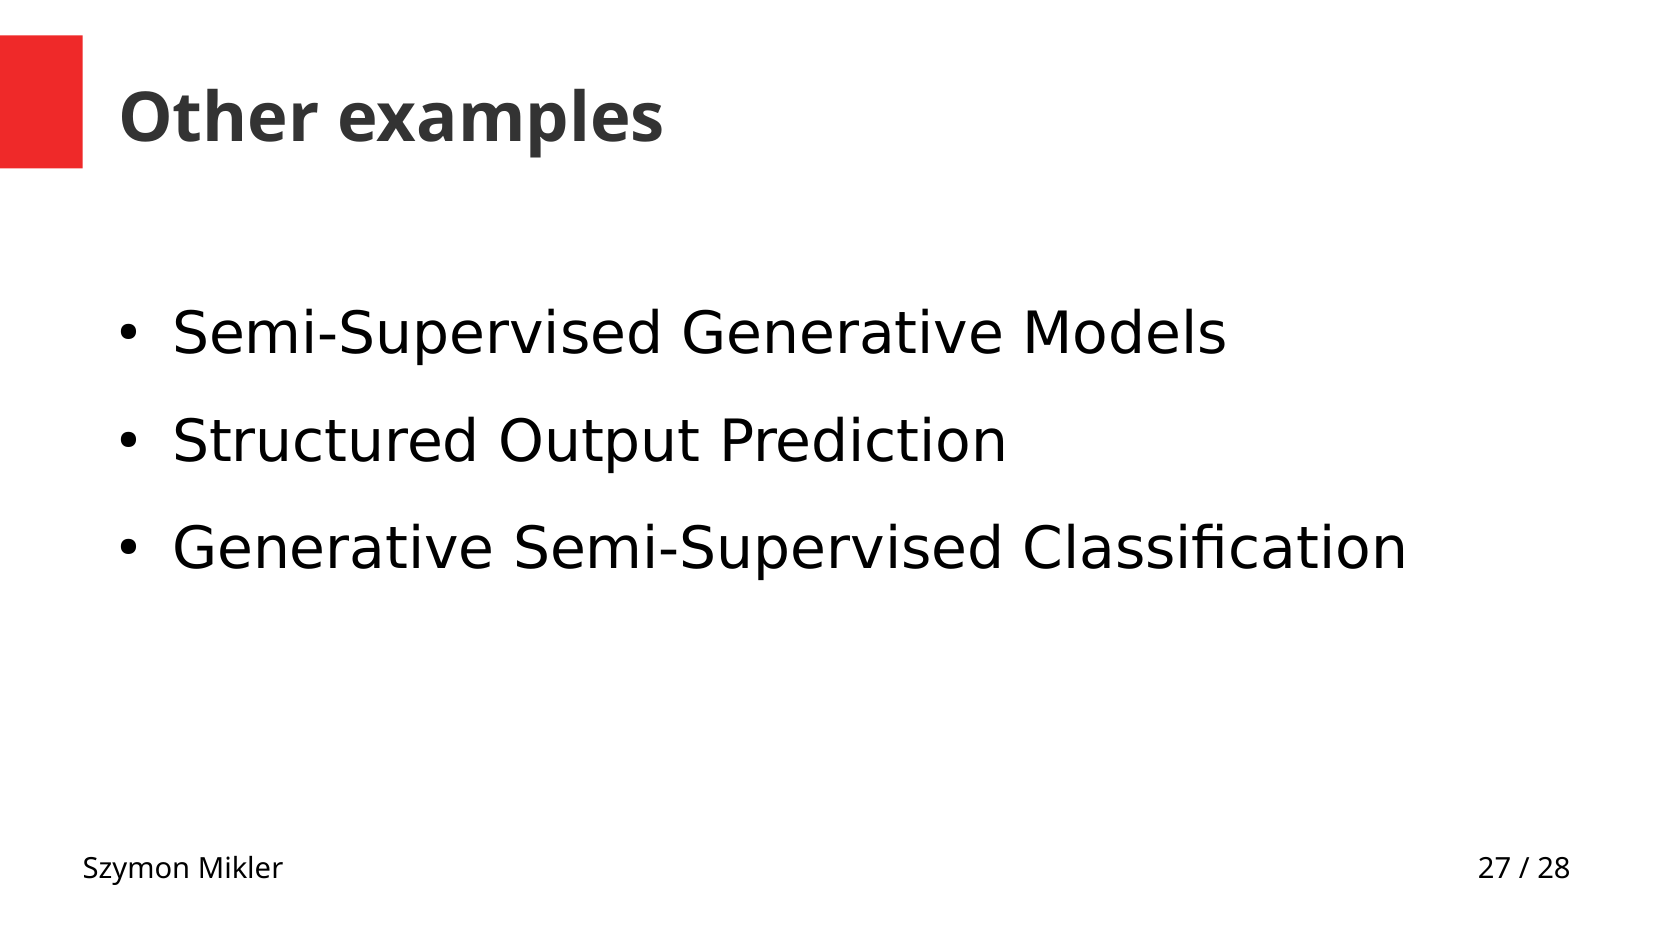

# Other examples
 Semi-Supervised Generative Models
 Structured Output Prediction
 Generative Semi-Supervised Classification
Szymon Mikler
27